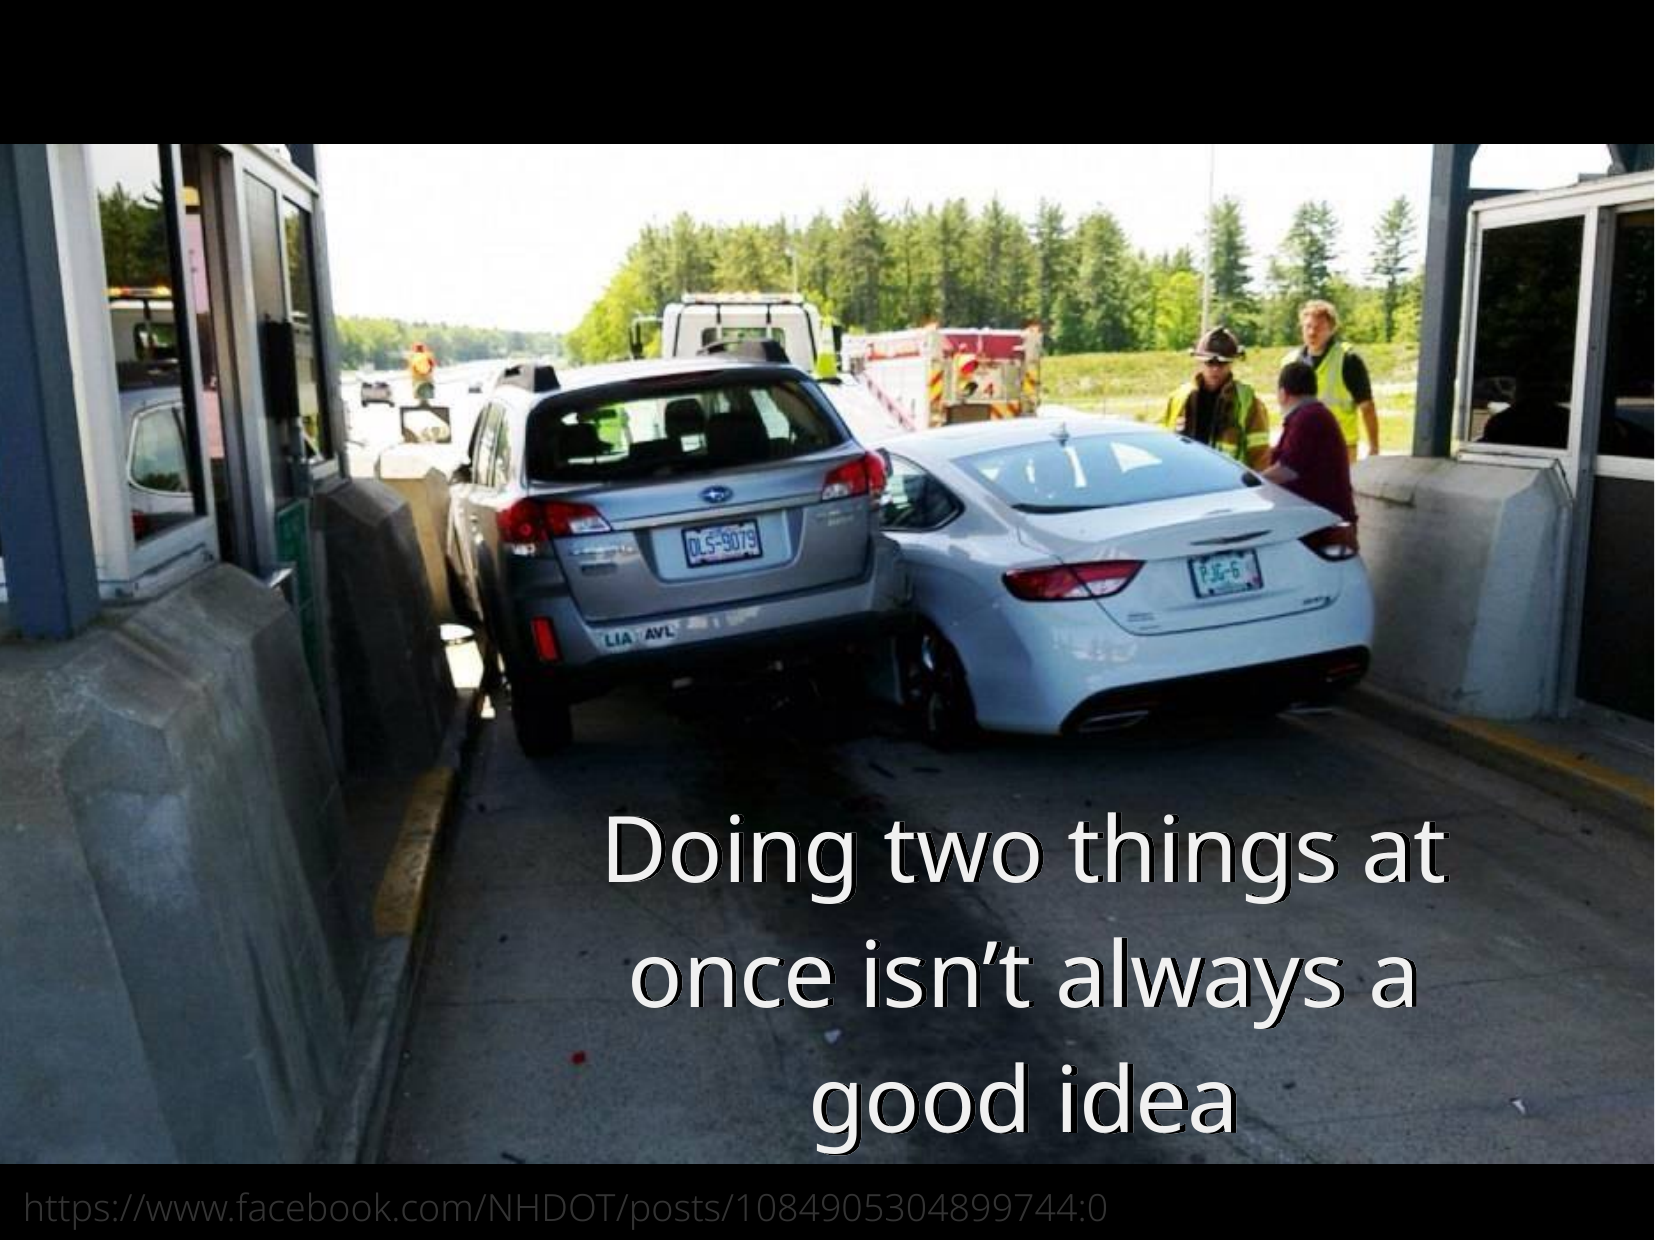

# Doing two things at once isn’t always a good idea
https://www.facebook.com/NHDOT/posts/1084905304899744:0